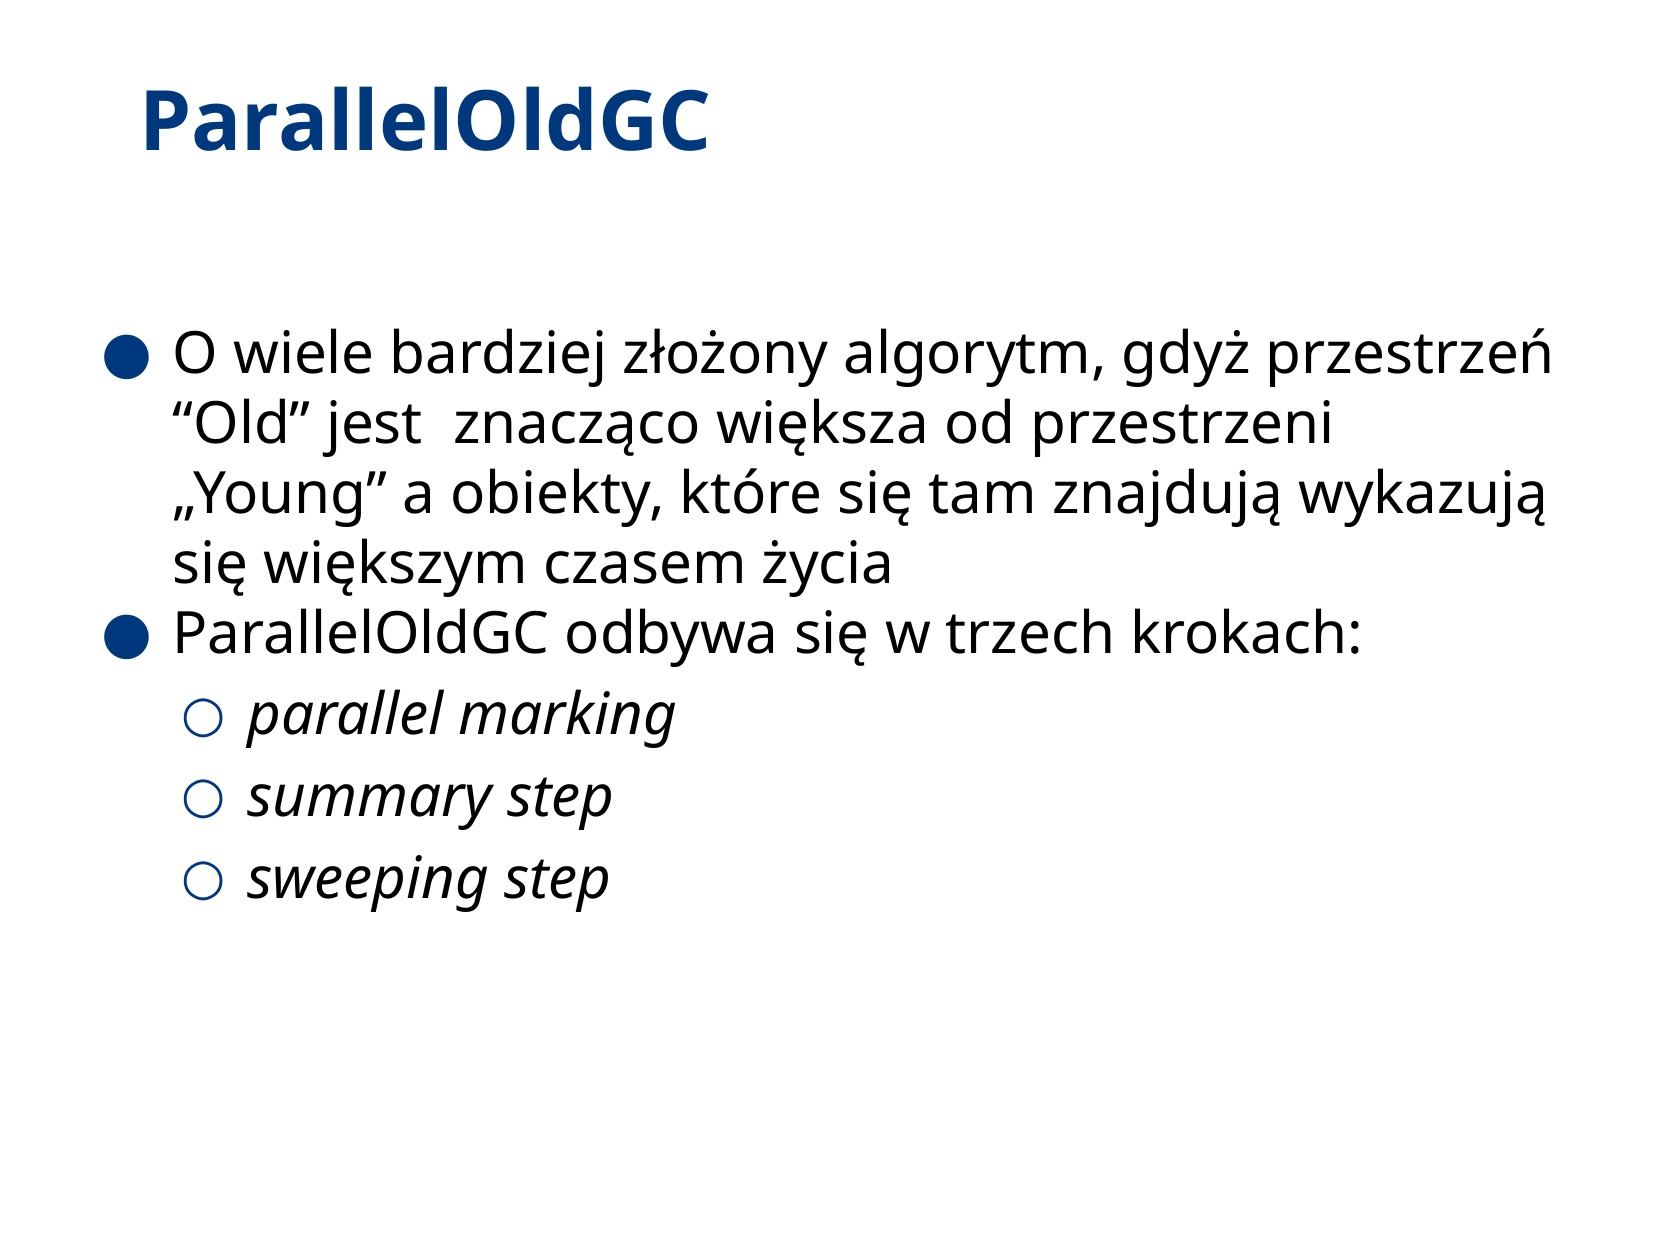

ParallelOldGC
# O wiele bardziej złożony algorytm, gdyż przestrzeń “Old” jest znacząco większa od przestrzeni „Young” a obiekty, które się tam znajdują wykazują się większym czasem życia
ParallelOldGC odbywa się w trzech krokach:
parallel marking
summary step
sweeping step